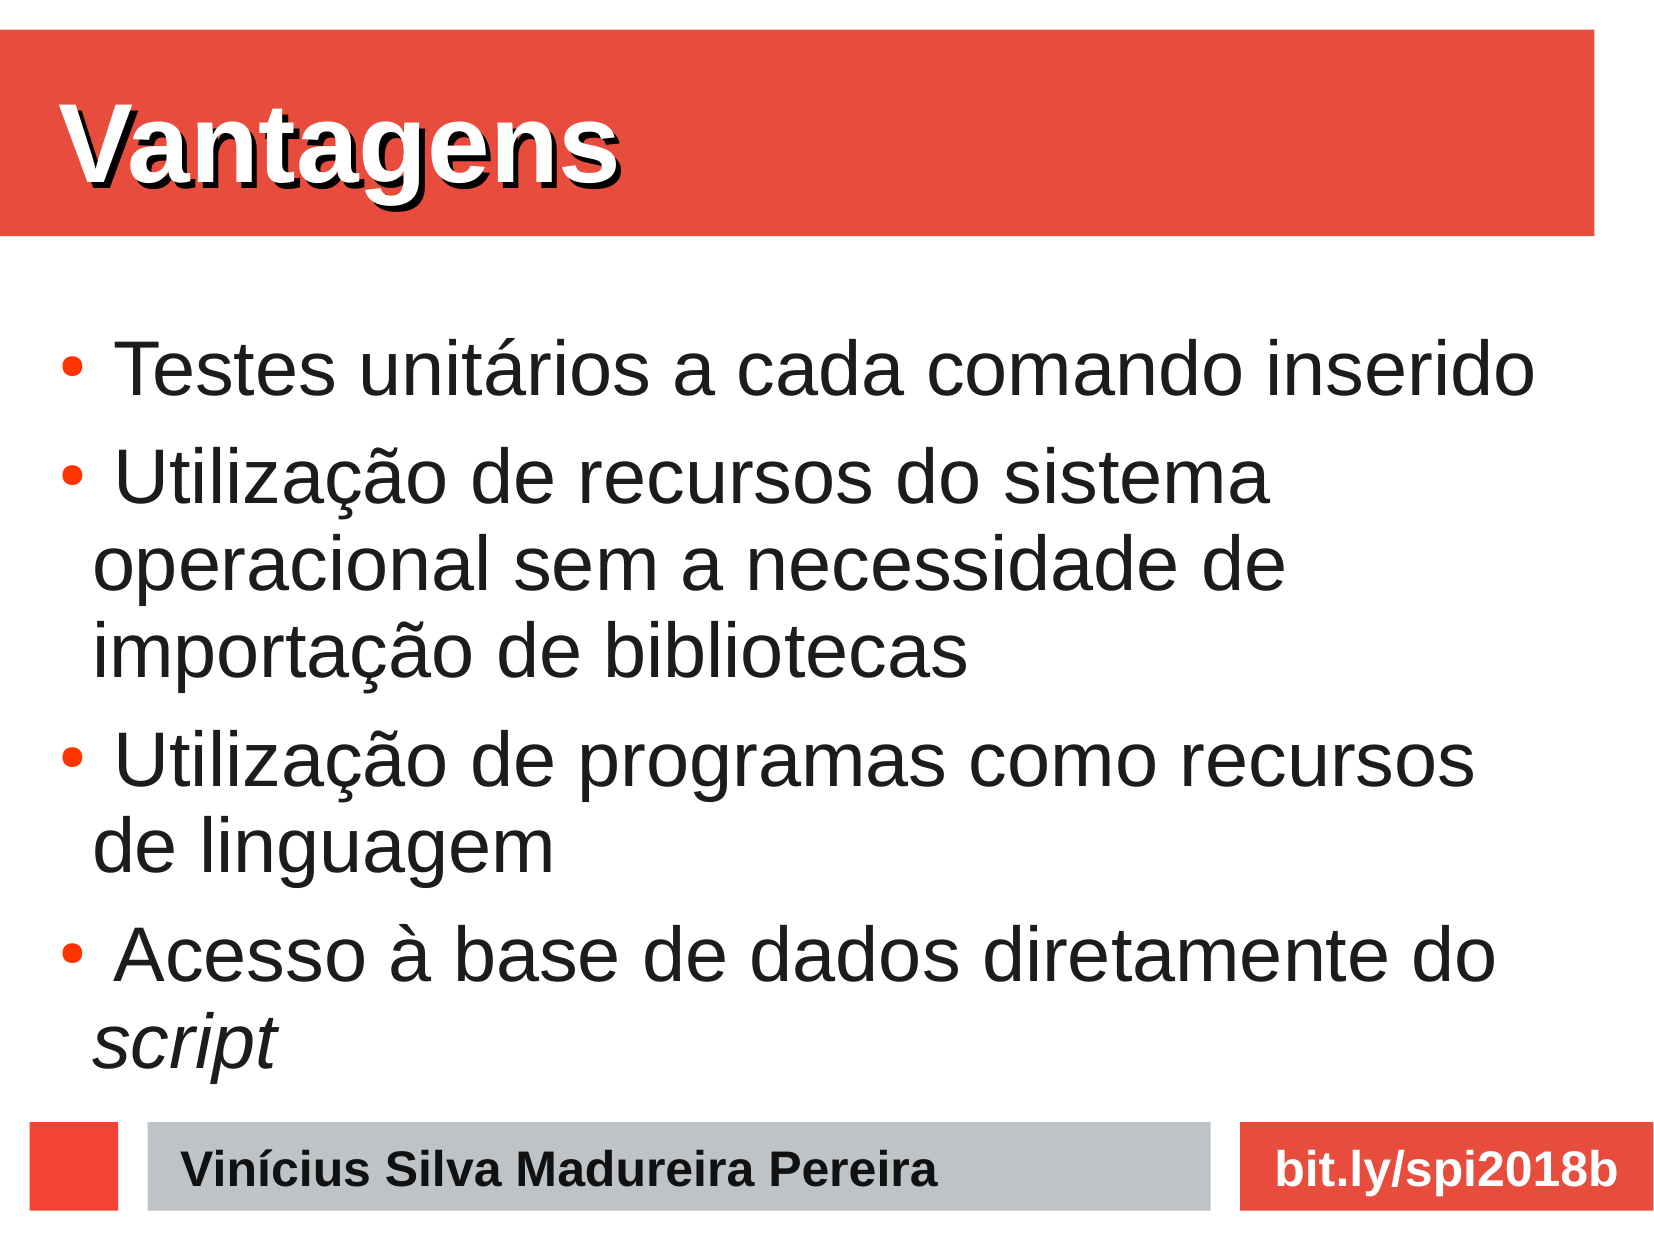

# Vantagens
 Testes unitários a cada comando inserido
 Utilização de recursos do sistema operacional sem a necessidade de importação de bibliotecas
 Utilização de programas como recursos de linguagem
 Acesso à base de dados diretamente do script
Vinícius Silva Madureira Pereira
bit.ly/spi2018b